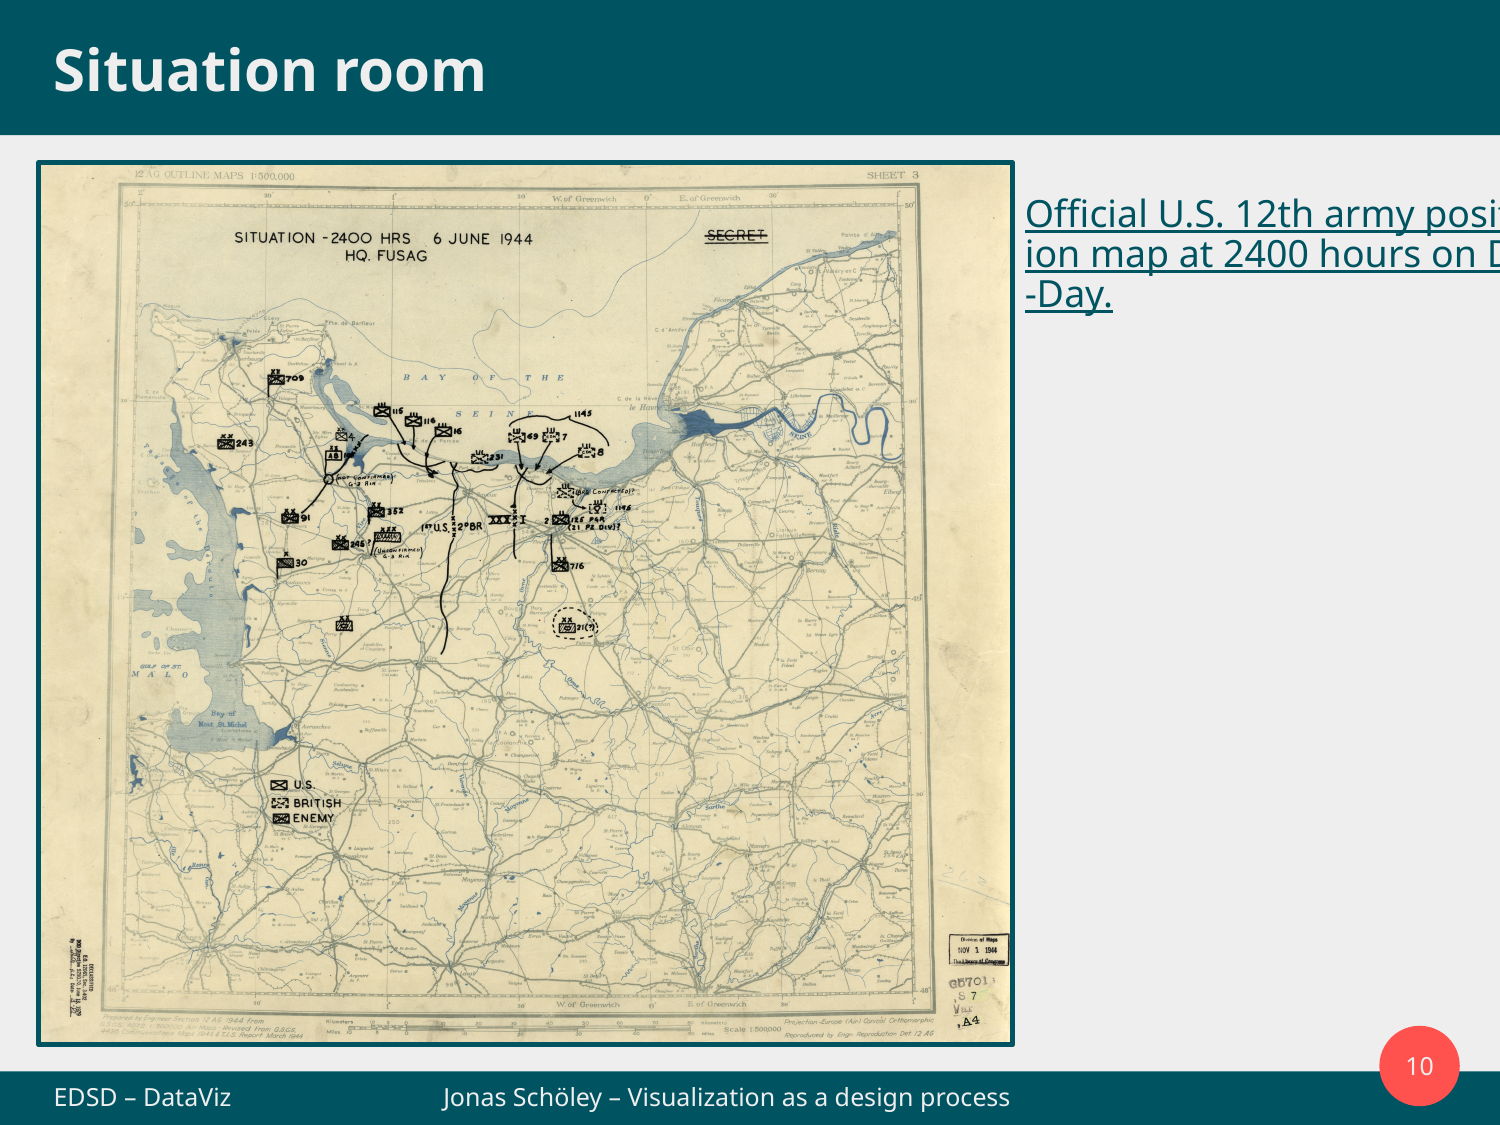

# Situation room
Official U.S. 12th army position map at 2400 hours on D-Day.
10
EDSD – DataViz
Jonas Schöley – Visualization as a design process